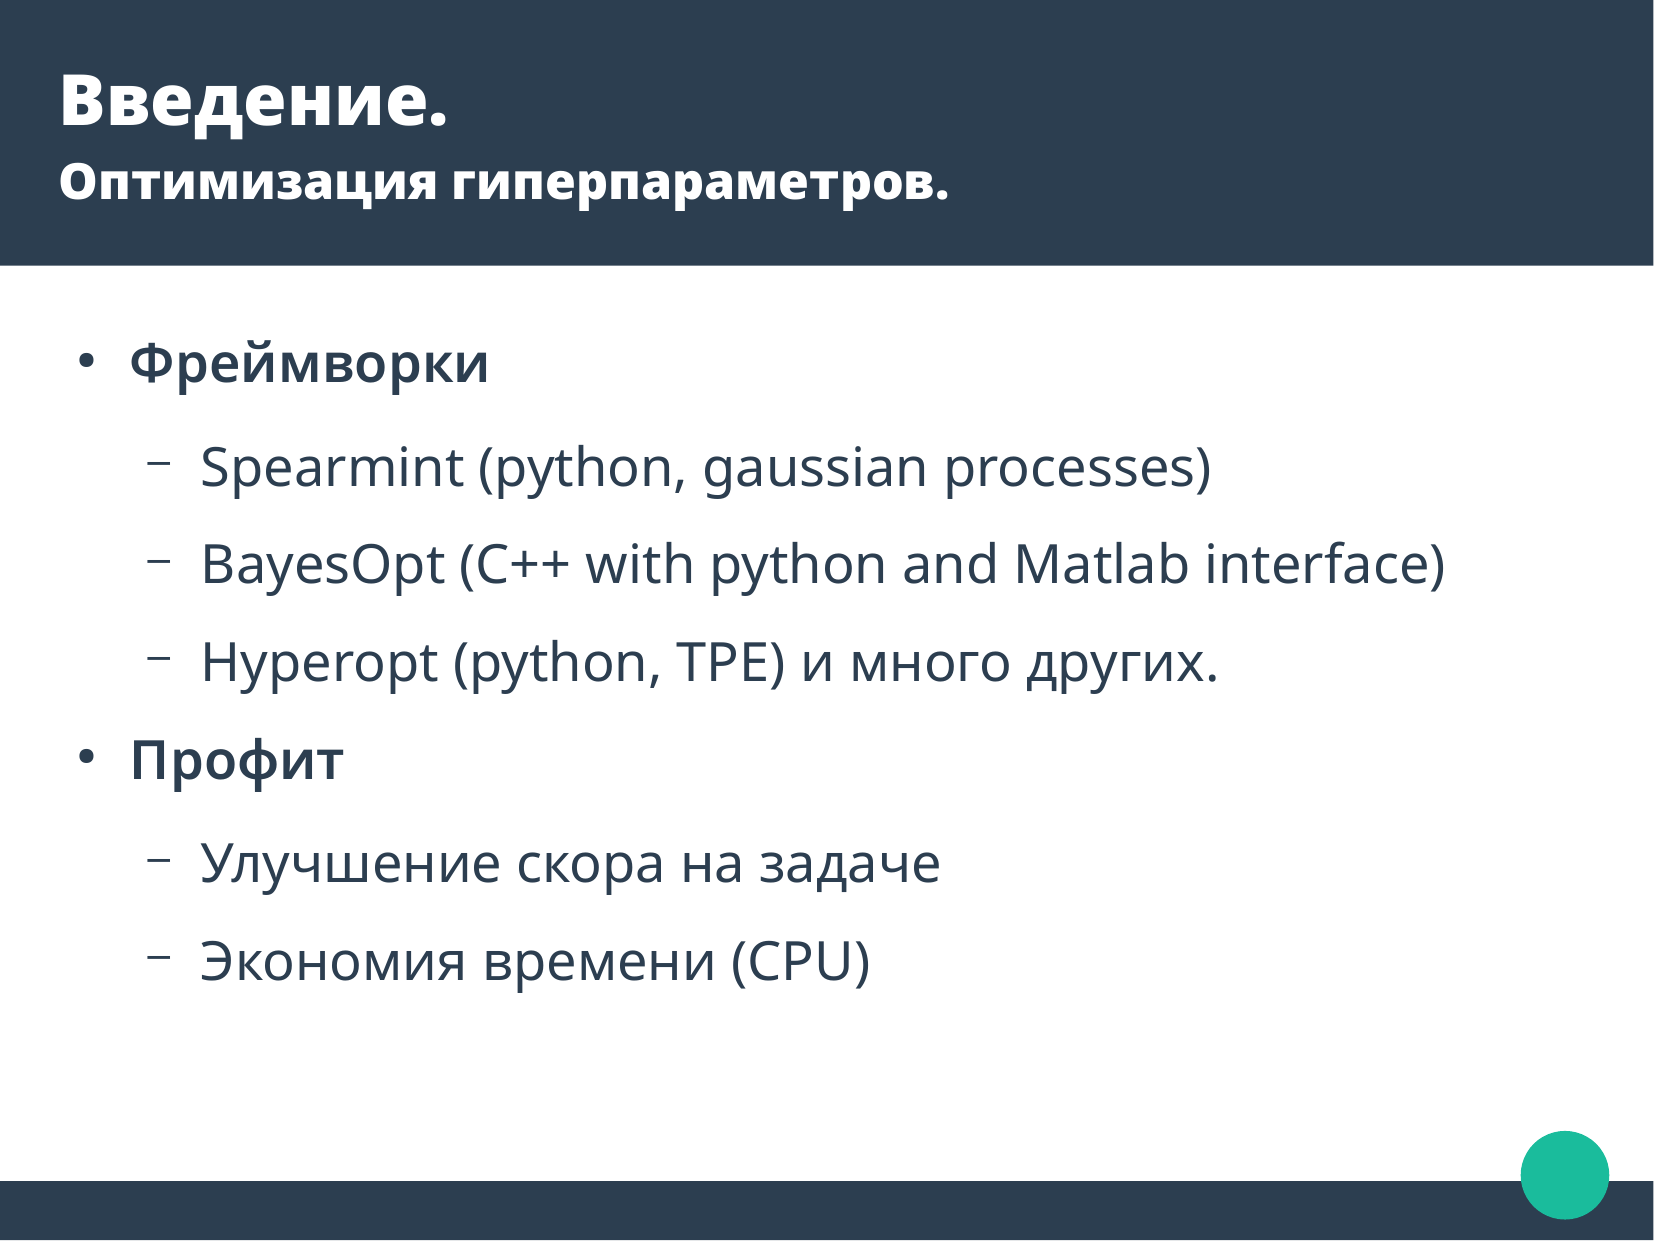

# Введение. Оптимизация гиперпараметров.
Фреймворки
Spearmint (python, gaussian processes)
BayesOpt (C++ with python and Matlab interface)
Hyperopt (python, TPE) и много других.
Профит
Улучшение скора на задаче
Экономия времени (CPU)